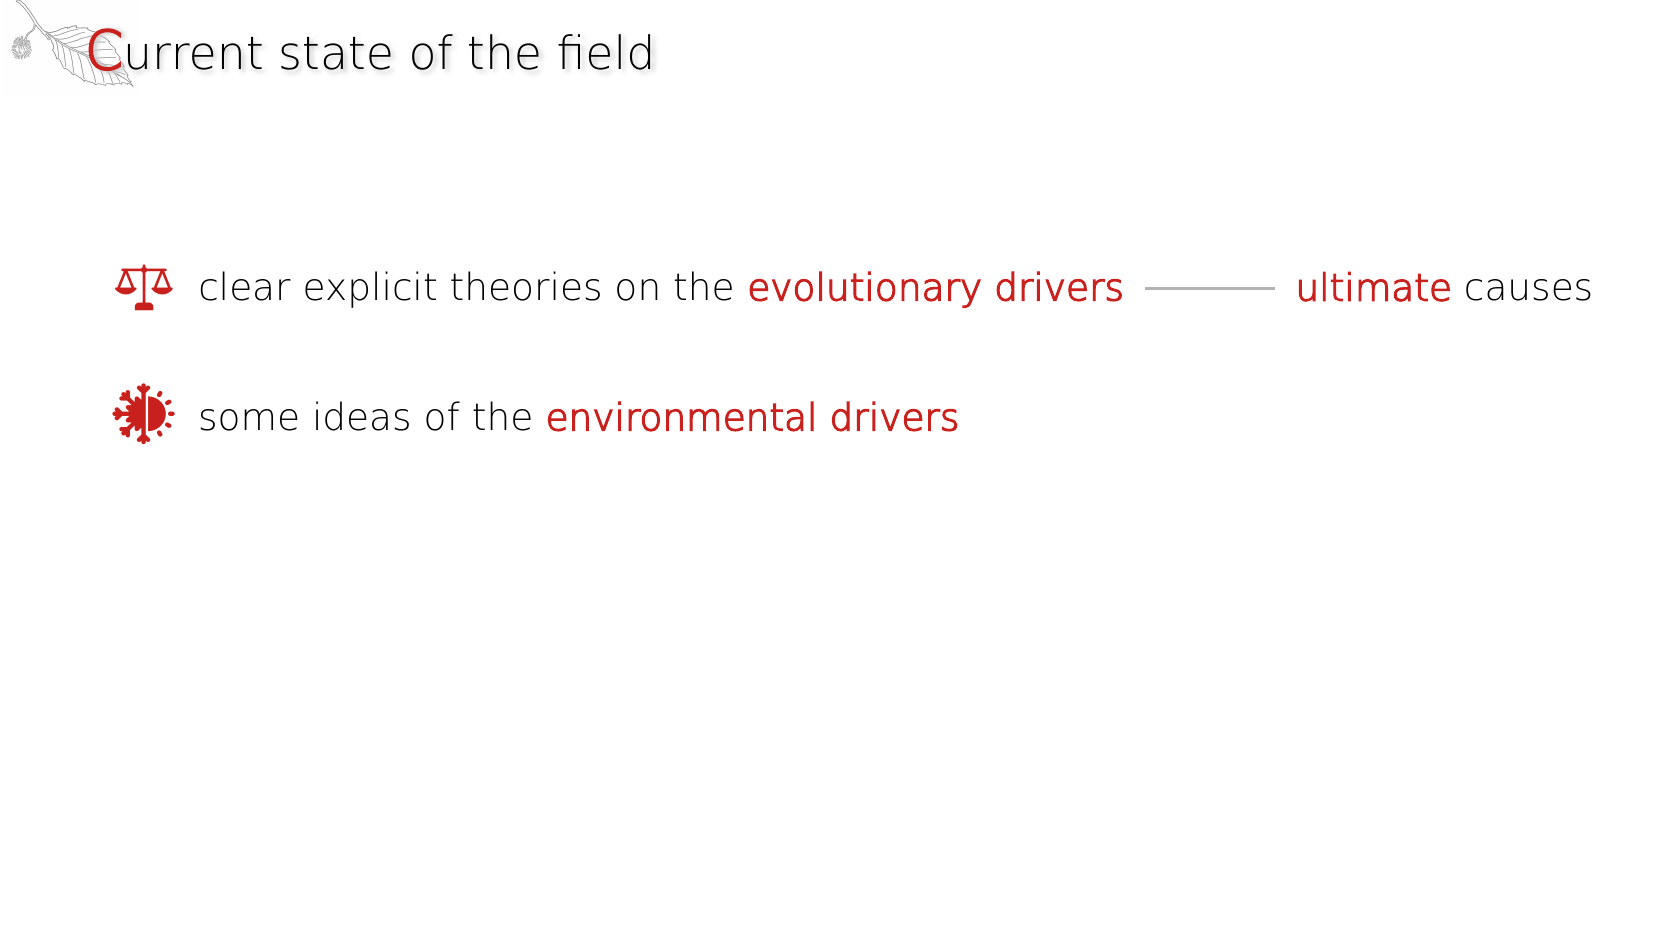

Current state of the field
clear explicit theories on the evolutionary drivers
ultimate causes
some ideas of the environmental drivers